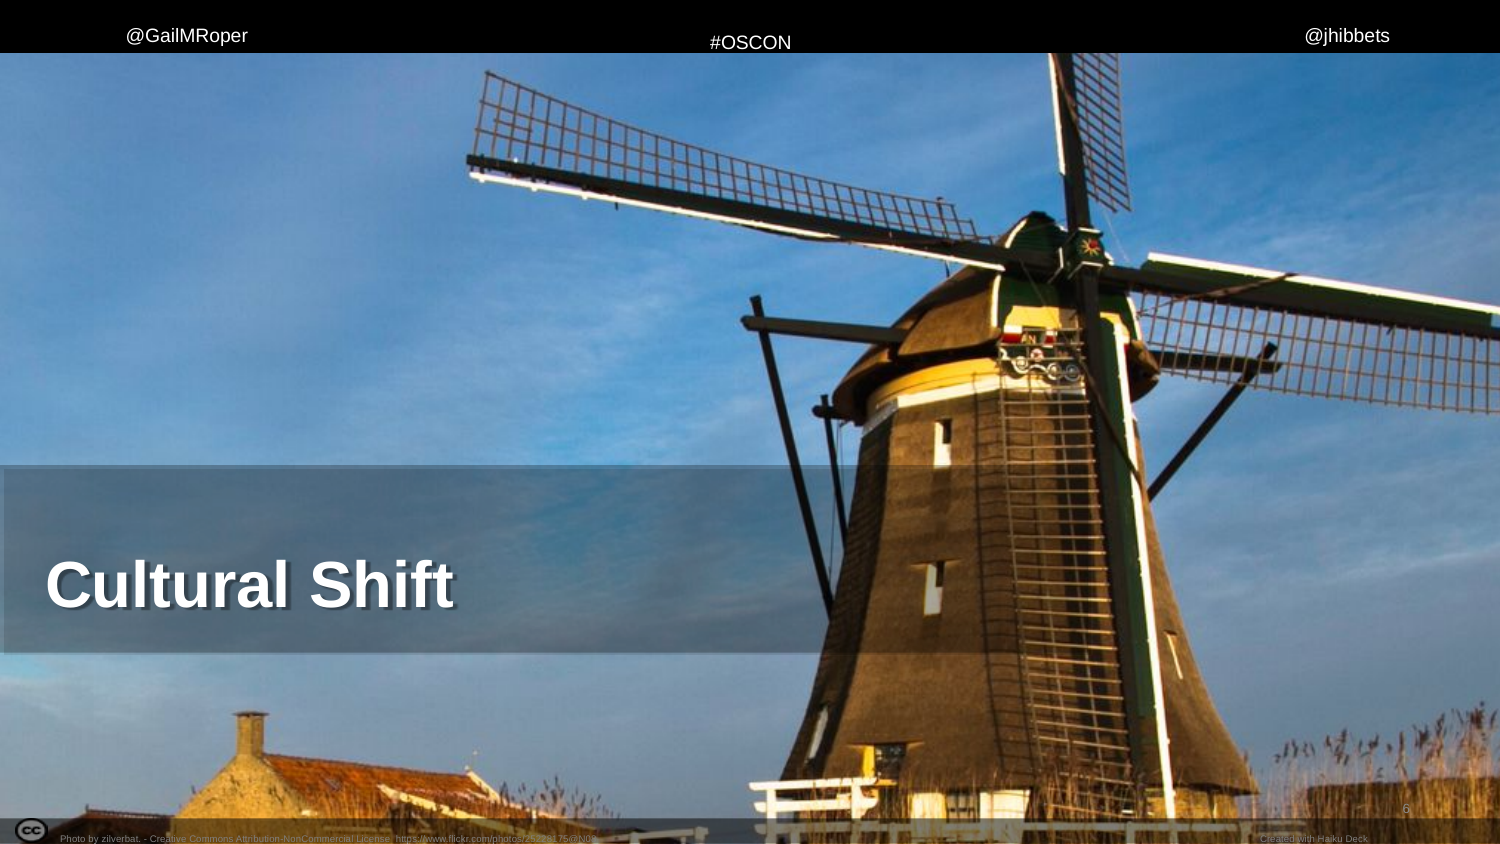

Cultural Shift
Photo by zilverbat. - Creative Commons Attribution-NonCommercial License https://www.flickr.com/photos/25228175@N08
Created with Haiku Deck